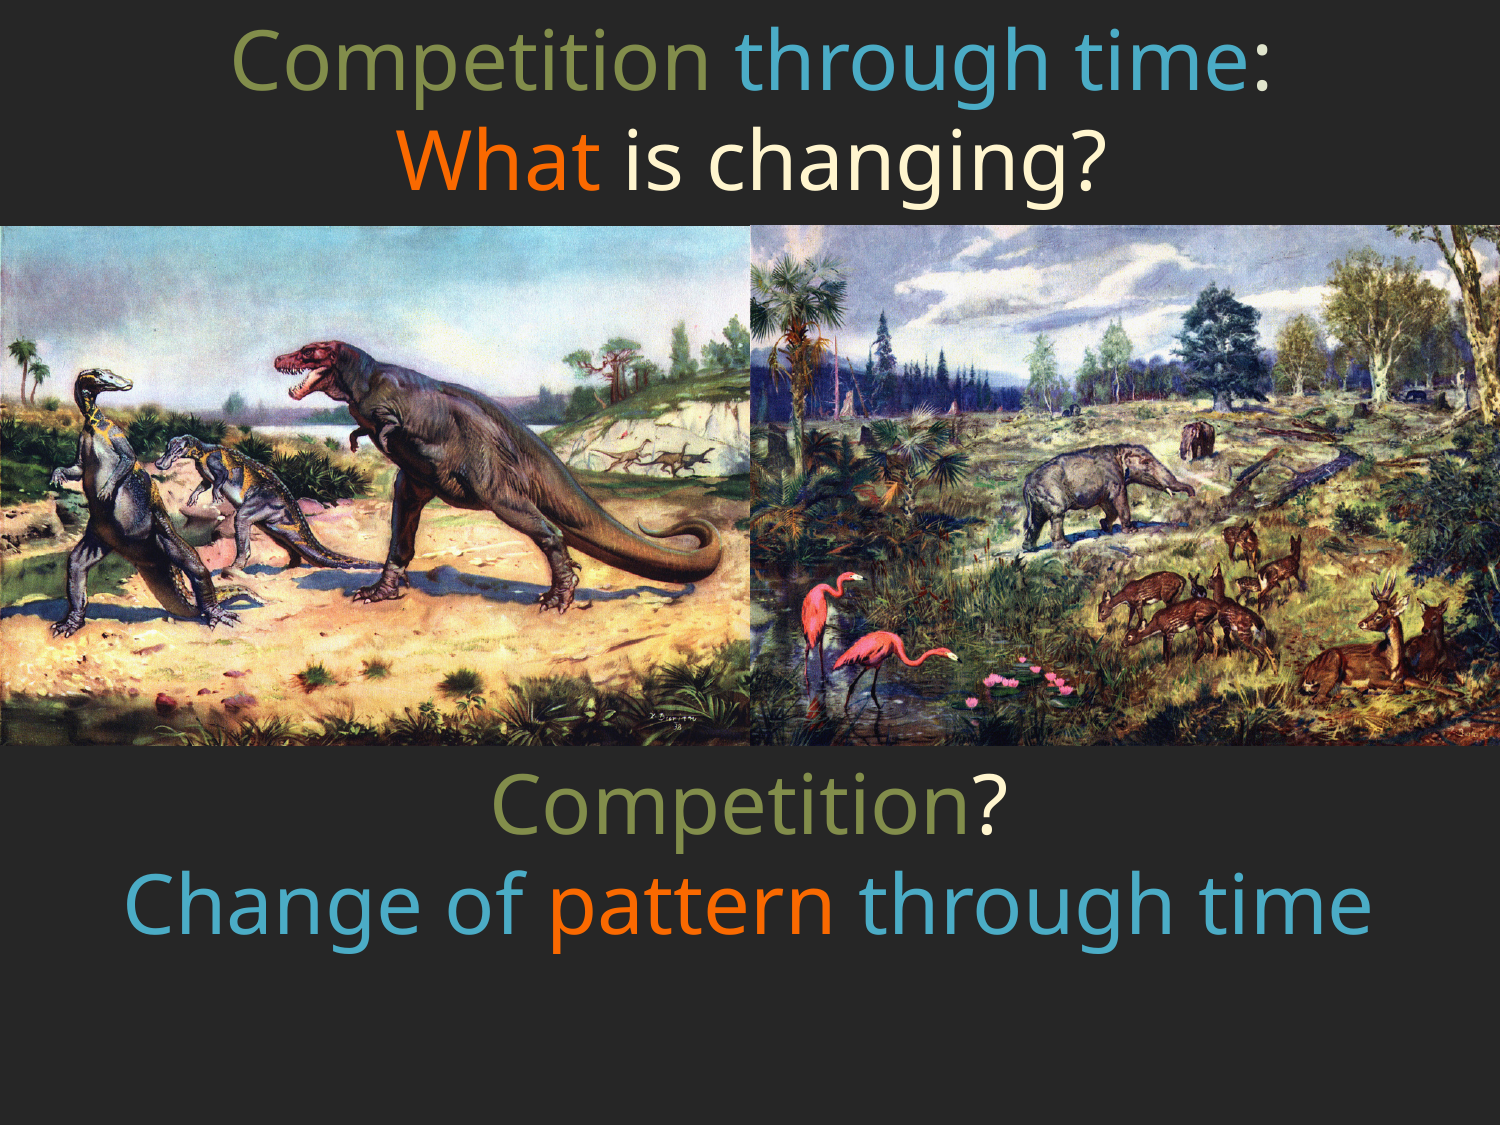

Competition through time:
What is changing?
Competition?
Change of pattern through time